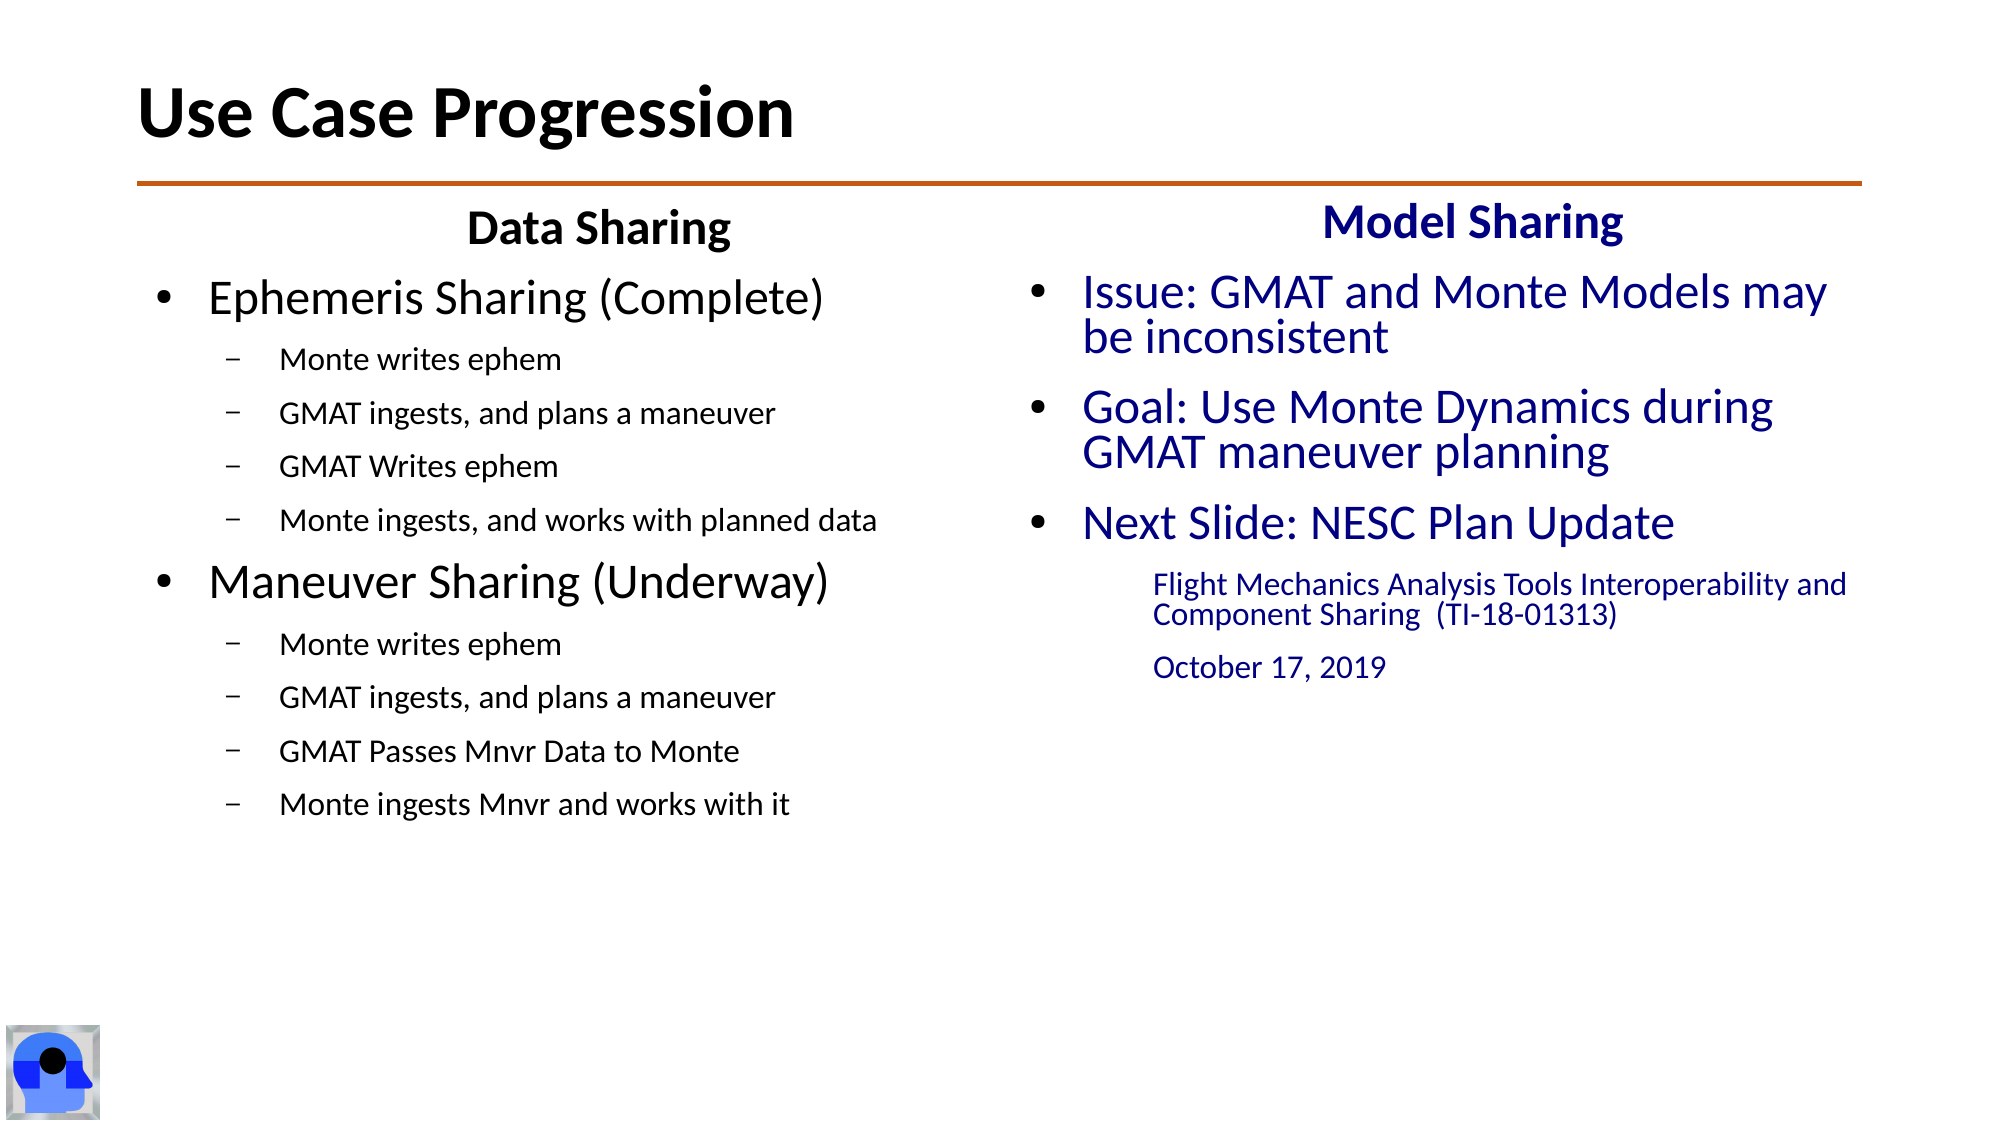

# Use Case Progression
Model Sharing
Issue: GMAT and Monte Models may be inconsistent
Goal: Use Monte Dynamics during GMAT maneuver planning
Next Slide: NESC Plan Update
Flight Mechanics Analysis Tools Interoperability and Component Sharing (TI-18-01313)
October 17, 2019
Data Sharing
Ephemeris Sharing (Complete)
Monte writes ephem
GMAT ingests, and plans a maneuver
GMAT Writes ephem
Monte ingests, and works with planned data
Maneuver Sharing (Underway)
Monte writes ephem
GMAT ingests, and plans a maneuver
GMAT Passes Mnvr Data to Monte
Monte ingests Mnvr and works with it